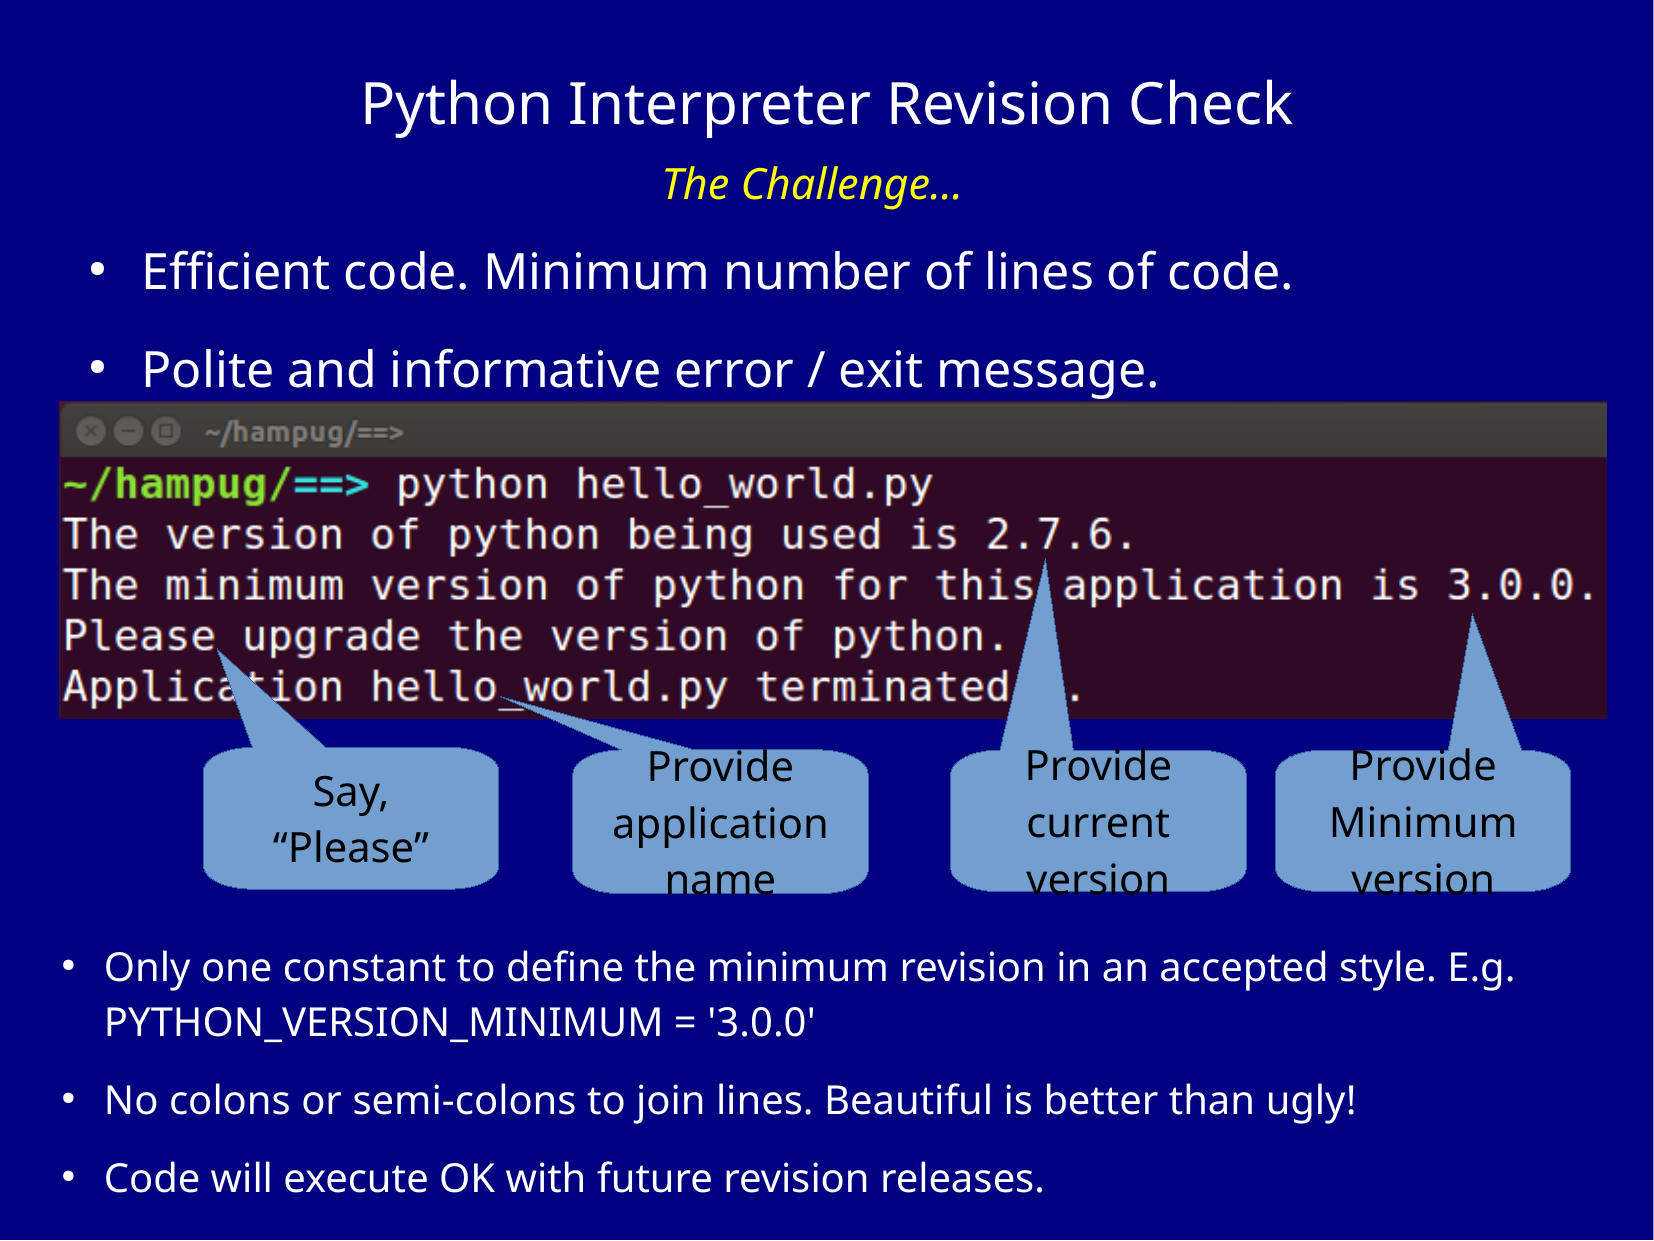

# Python Interpreter Revision Check
The Challenge...
Efficient code. Minimum number of lines of code.
Polite and informative error / exit message.
Say, “Please”
Provide application name
Provide current version
Provide Minimum version
Only one constant to define the minimum revision in an accepted style. E.g. PYTHON_VERSION_MINIMUM = '3.0.0'
No colons or semi-colons to join lines. Beautiful is better than ugly!
Code will execute OK with future revision releases.